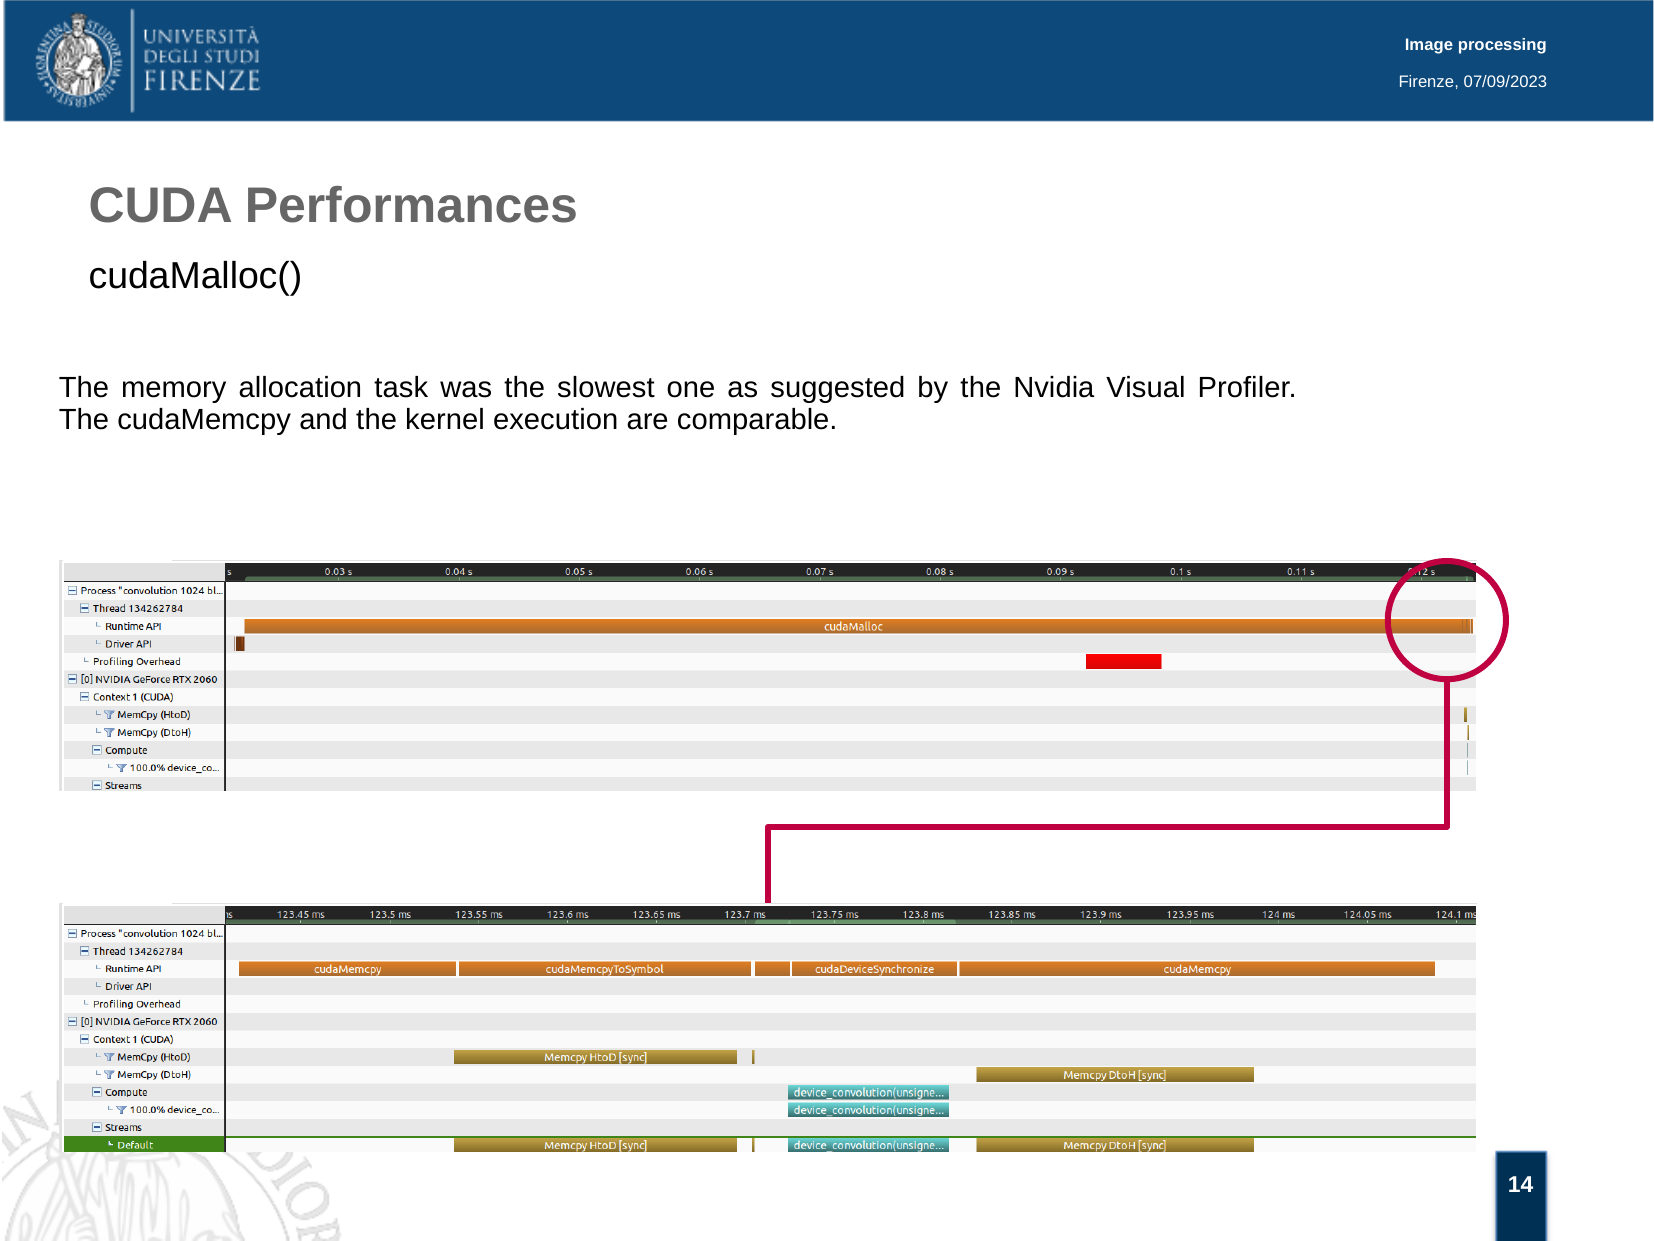

Image processing
Firenze, 07/09/2023
CUDA Performances
cudaMalloc()
The memory allocation task was the slowest one as suggested by the Nvidia Visual Profiler. The cudaMemcpy and the kernel execution are comparable.
14